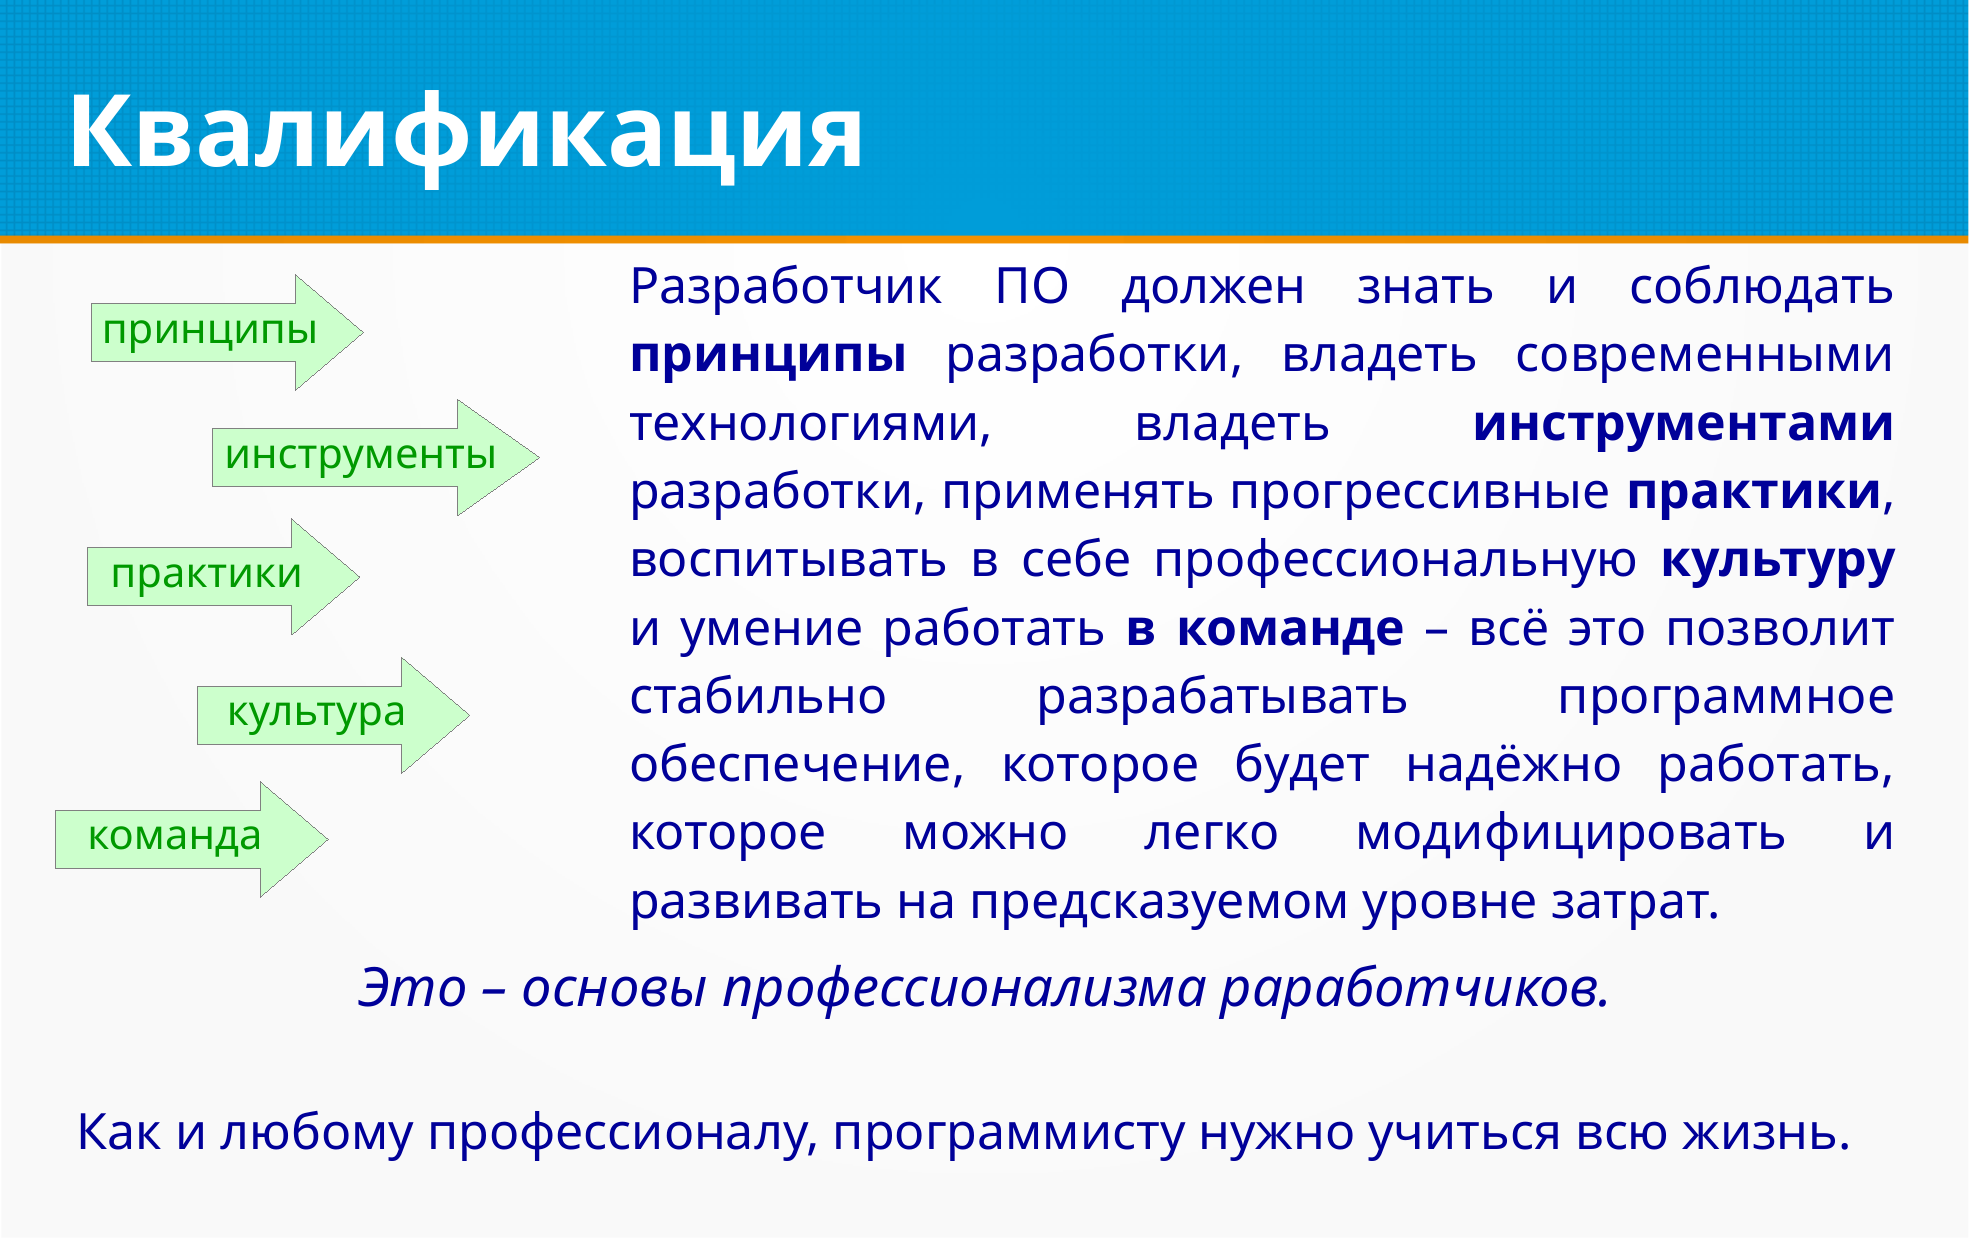

Квалификация
Разработчик ПО должен знать и соблюдать принципы разработки, владеть современными технологиями, владеть инструментами разработки, применять прогрессивные практики, воспитывать в себе профессиональную культуру и умение работать в команде – всё это позволит стабильно разрабатывать программное обеспечение, которое будет надёжно работать, которое можно легко модифицировать и развивать на предсказуемом уровне затрат.
принципы
 инструменты
практики
культура
команда
Это – основы профессионализма раработчиков.
Как и любому профессионалу, программисту нужно учиться всю жизнь.